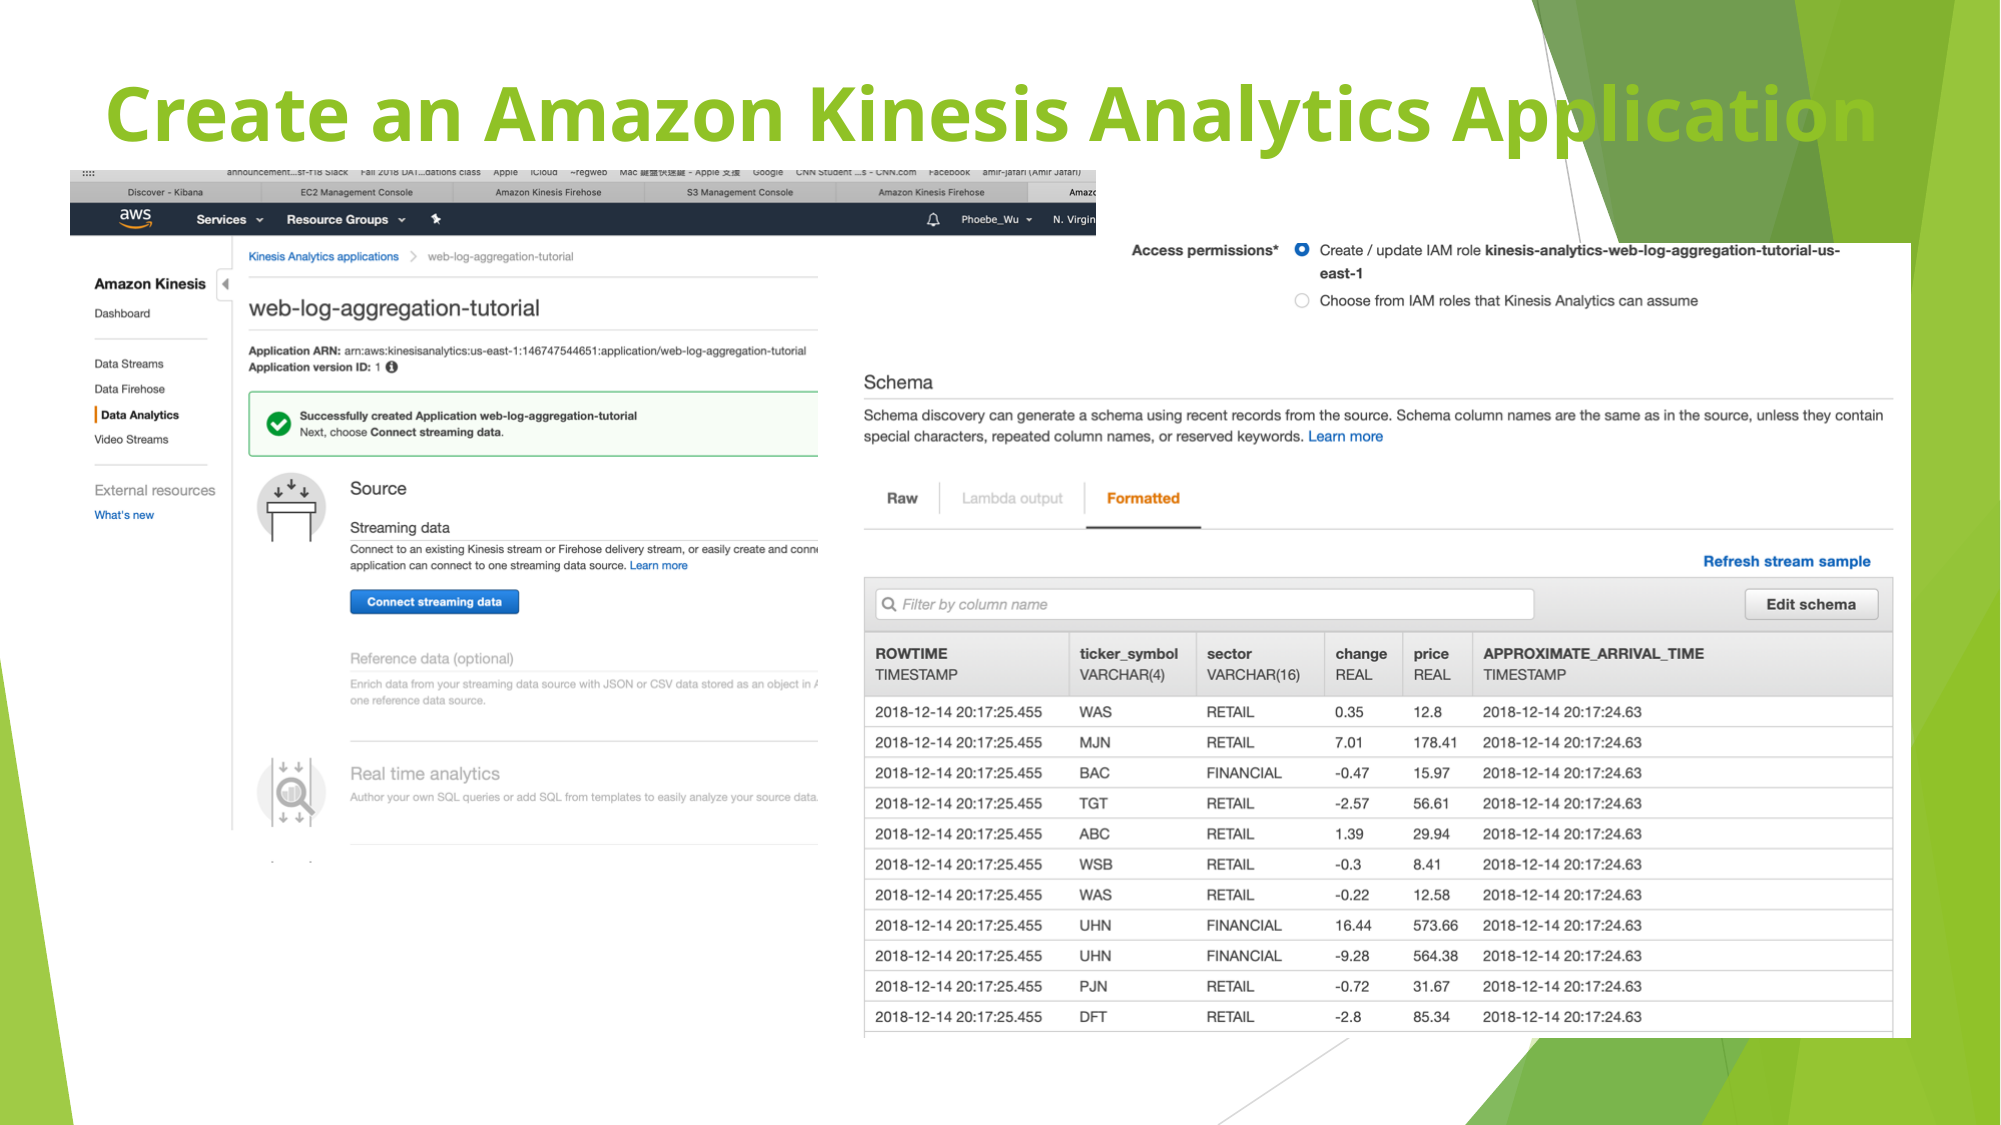

# Create an Amazon Kinesis Analytics Application